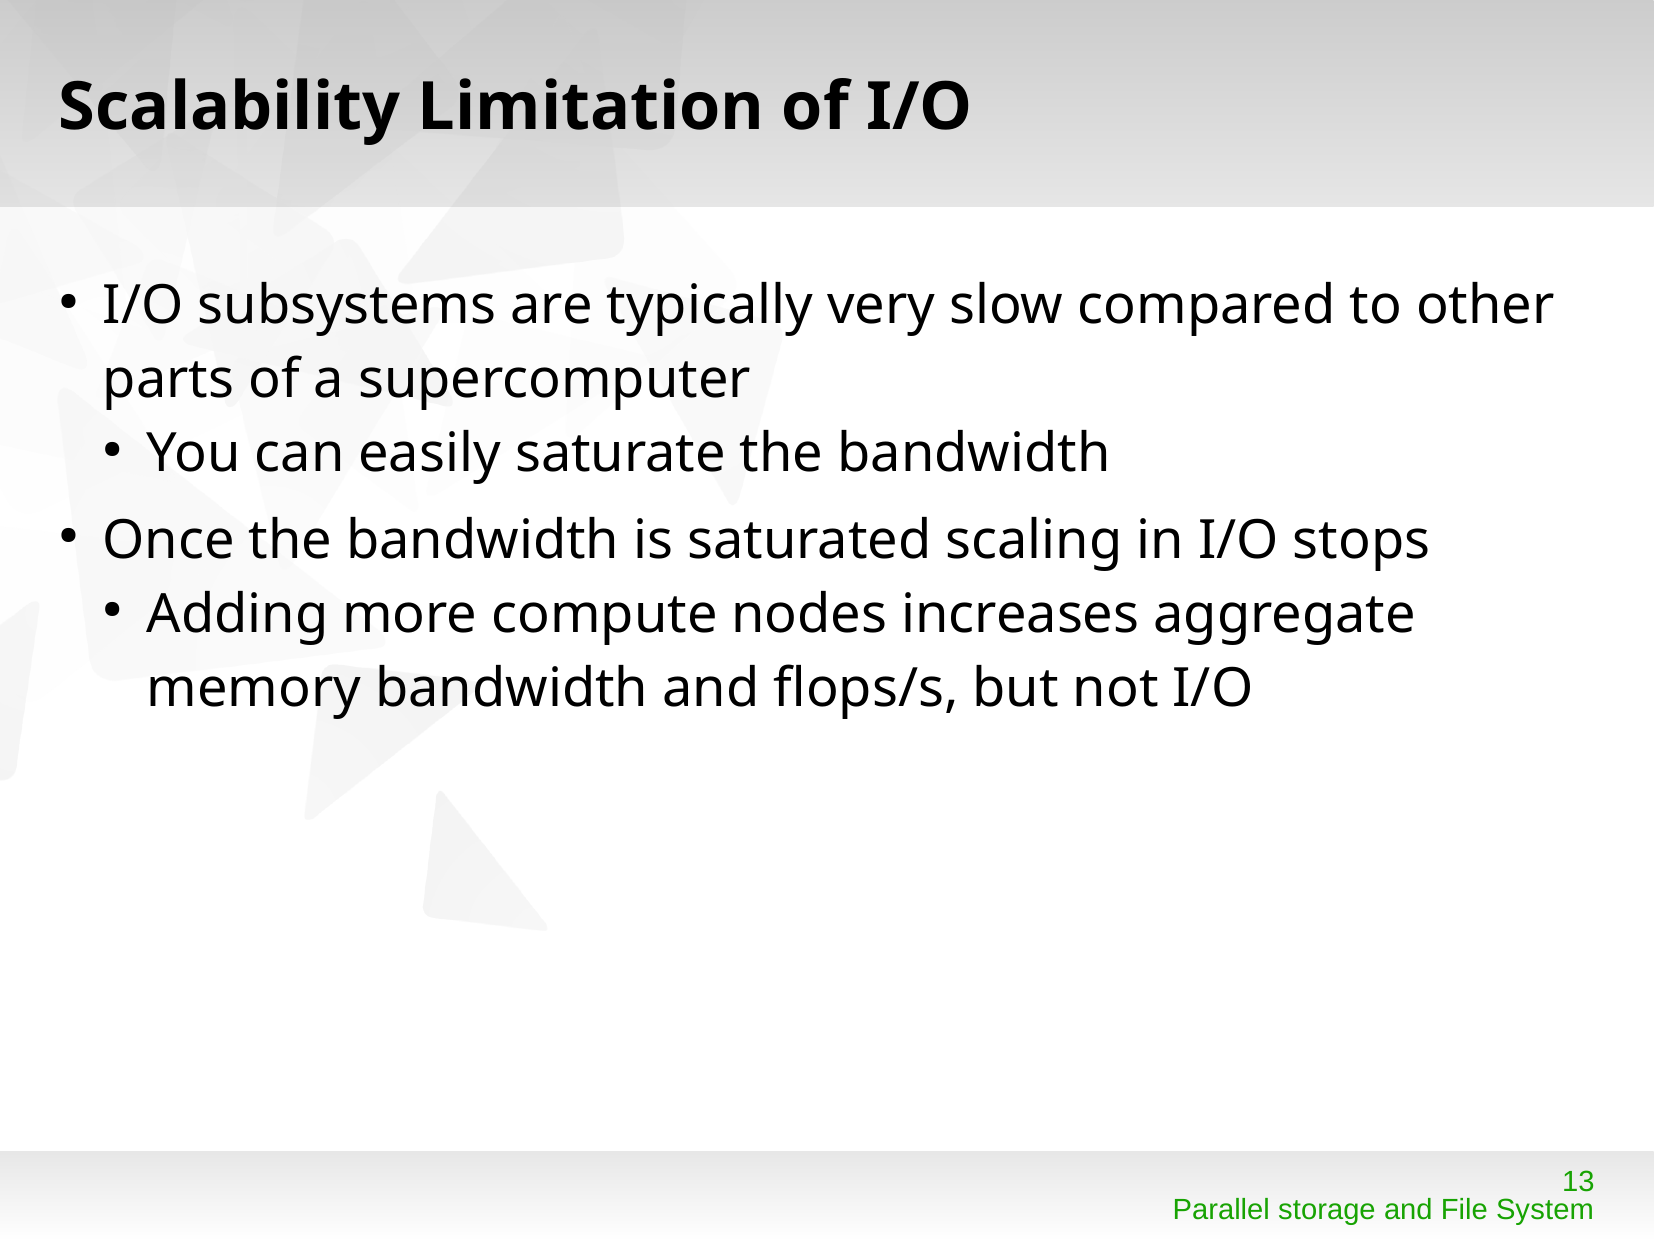

# Scalability Limitation of I/O
I/O subsystems are typically very slow compared to other parts of a supercomputer
You can easily saturate the bandwidth
Once the bandwidth is saturated scaling in I/O stops
Adding more compute nodes increases aggregate memory bandwidth and flops/s, but not I/O
13
Parallel storage and File System